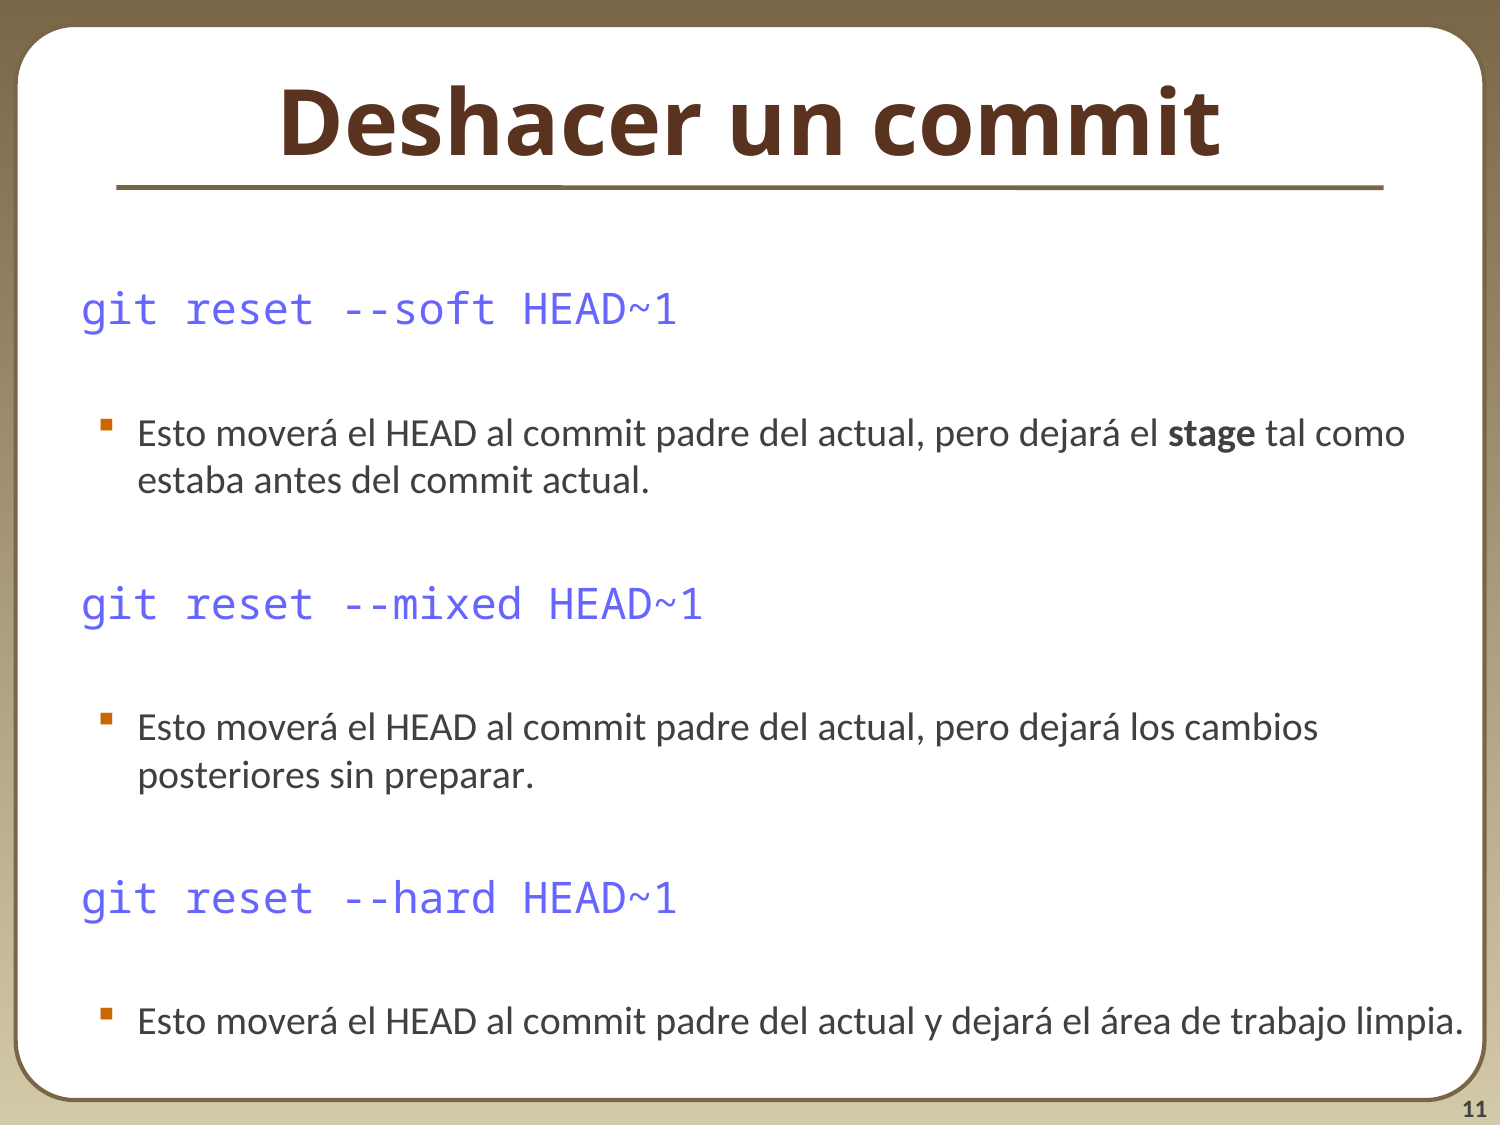

# Deshacer un commit
git reset --soft HEAD~1
Esto moverá el HEAD al commit padre del actual, pero dejará el stage tal como estaba antes del commit actual.
git reset --mixed HEAD~1
Esto moverá el HEAD al commit padre del actual, pero dejará los cambios posteriores sin preparar.
git reset --hard HEAD~1
Esto moverá el HEAD al commit padre del actual y dejará el área de trabajo limpia.